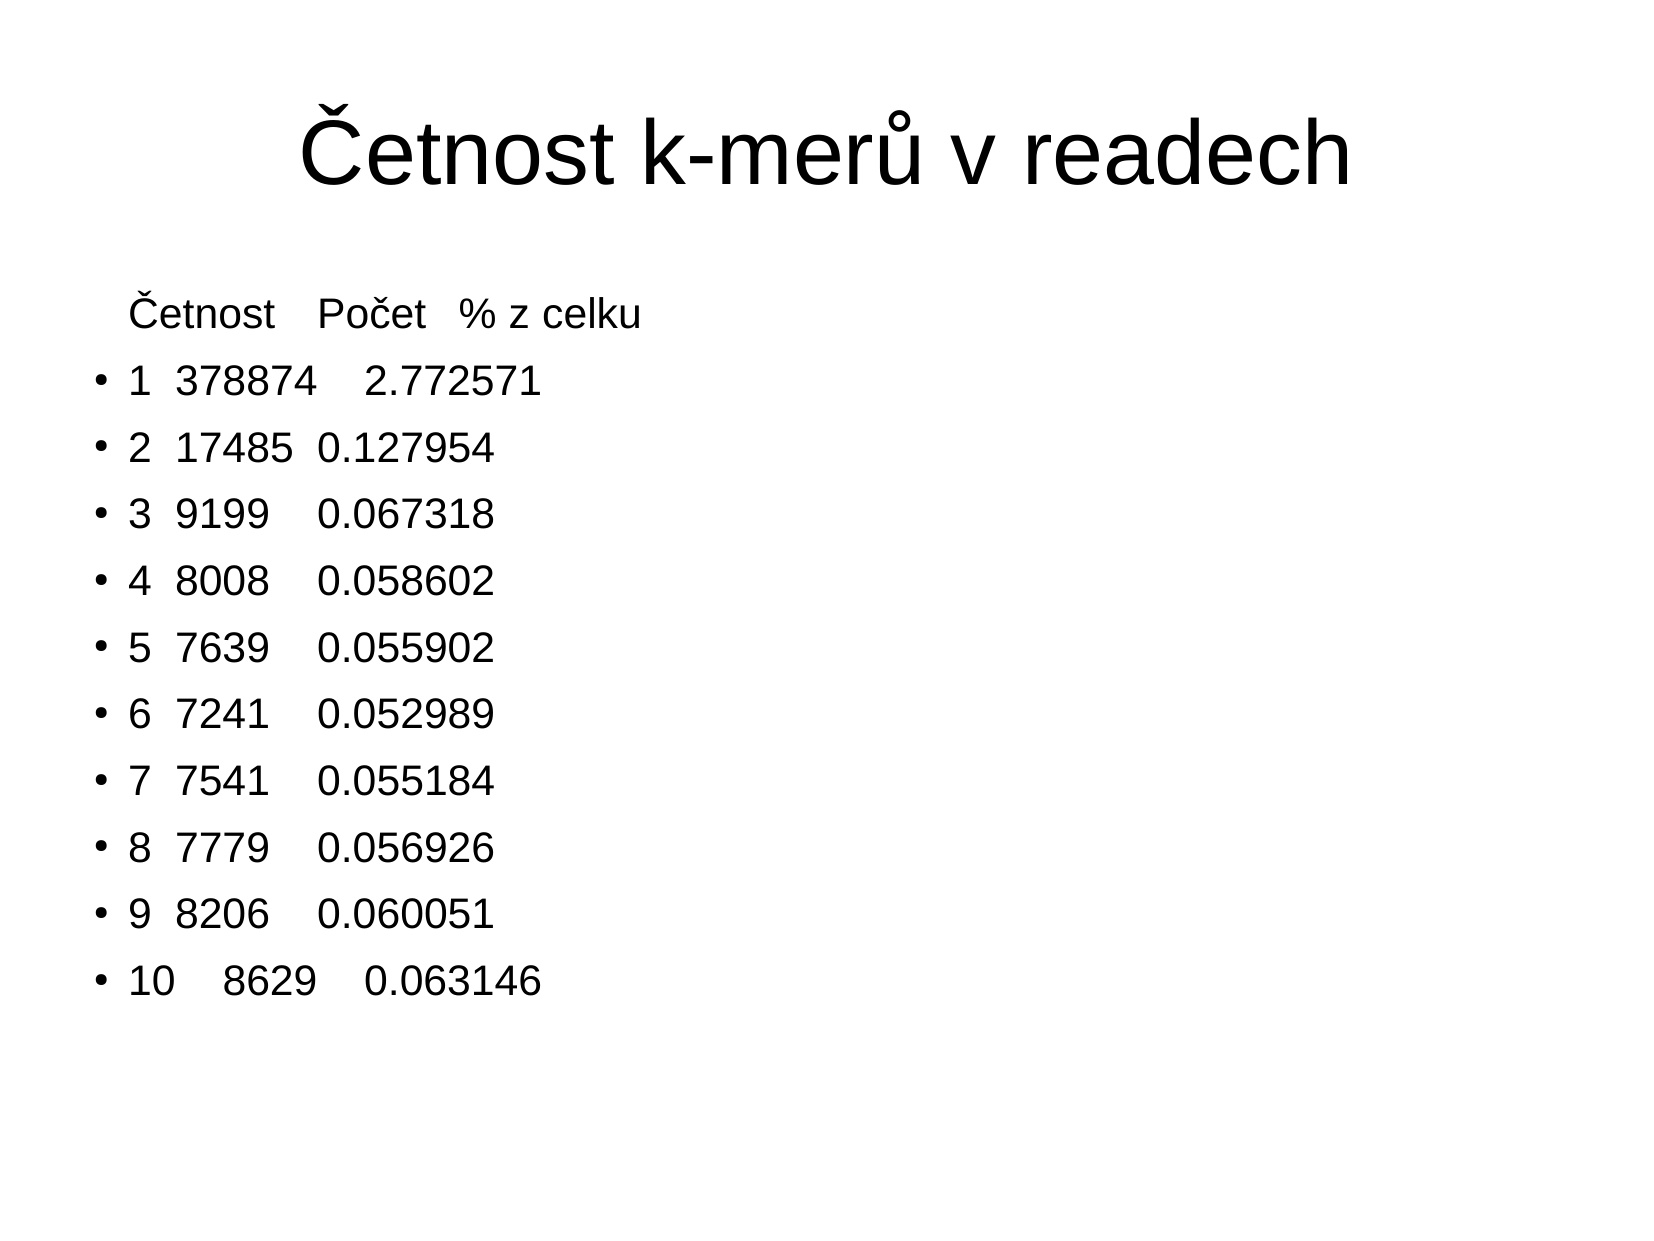

# Četnost k-merů v readech
Četnost	Počet	% z celku
1	378874	2.772571
2	17485	0.127954
3	9199 	0.067318
4 	8008	0.058602
5	7639	0.055902
6	7241	0.052989
7	7541	0.055184
8	7779	0.056926
9	8206	0.060051
10	8629	0.063146